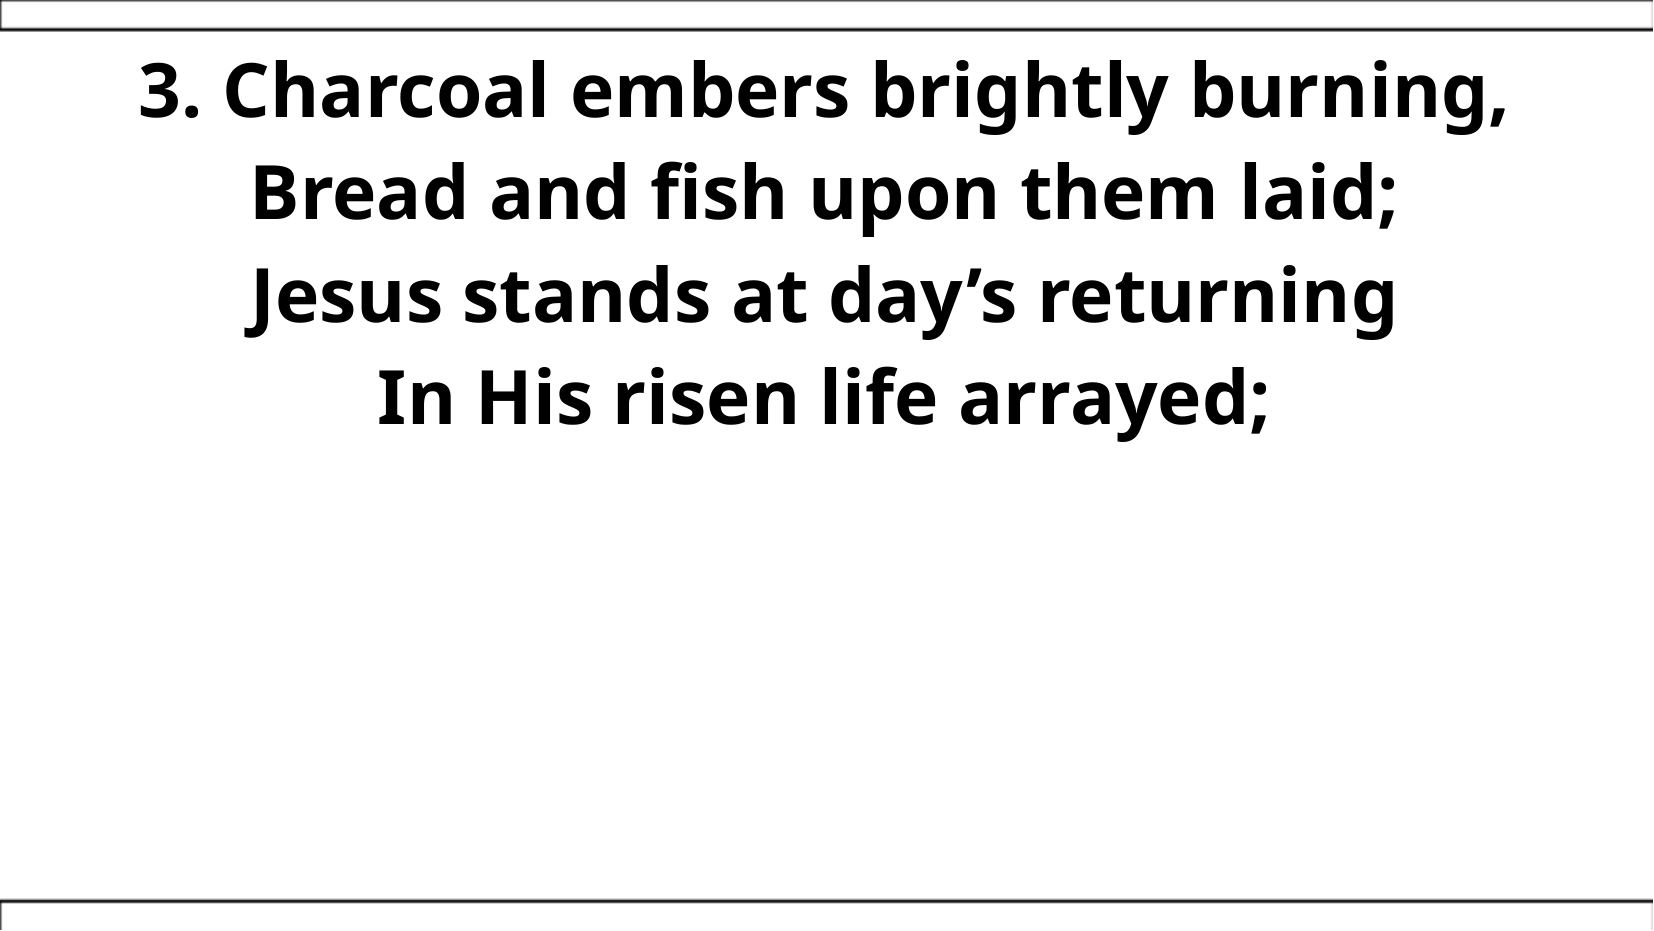

3. Charcoal embers brightly burning,
Bread and fish upon them laid;
Jesus stands at day’s returning
In His risen life arrayed;